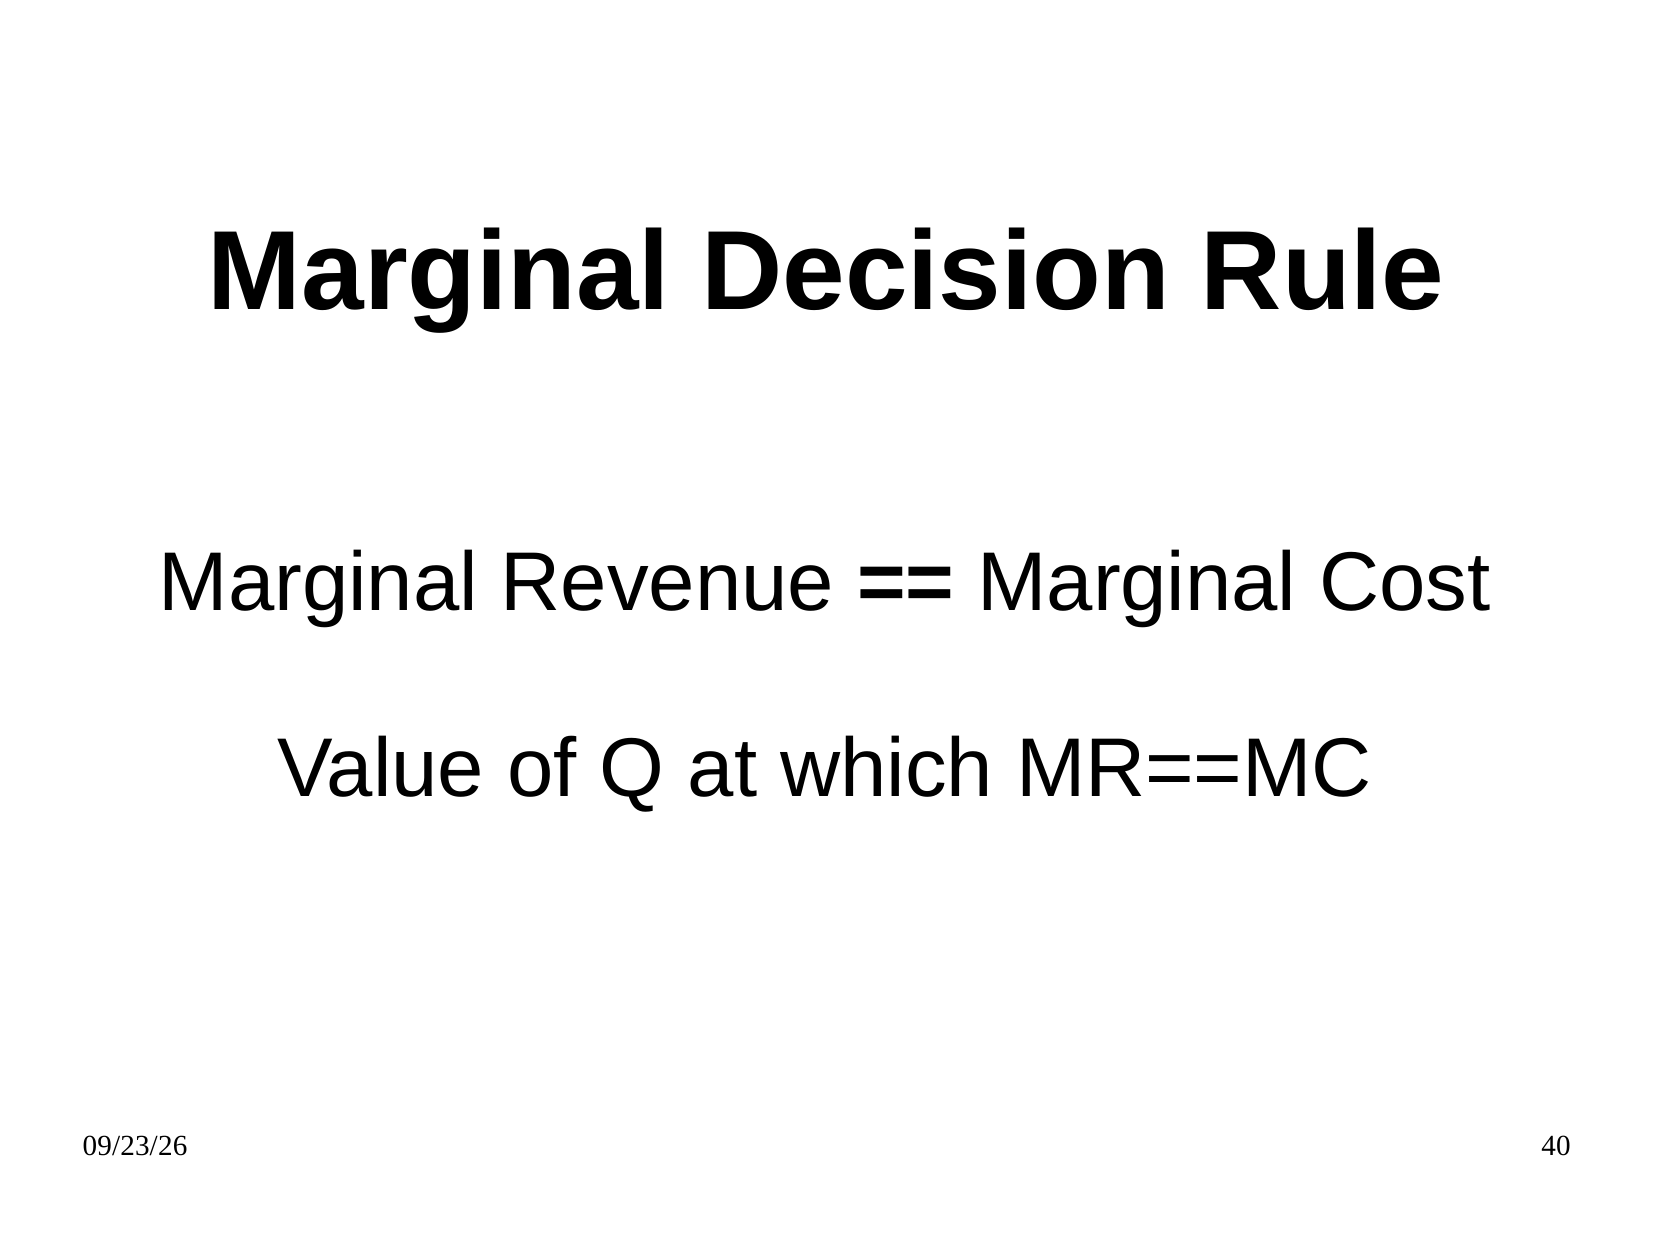

# Marginal Decision Rule
Marginal Revenue == Marginal Cost
Value of Q at which MR==MC
40